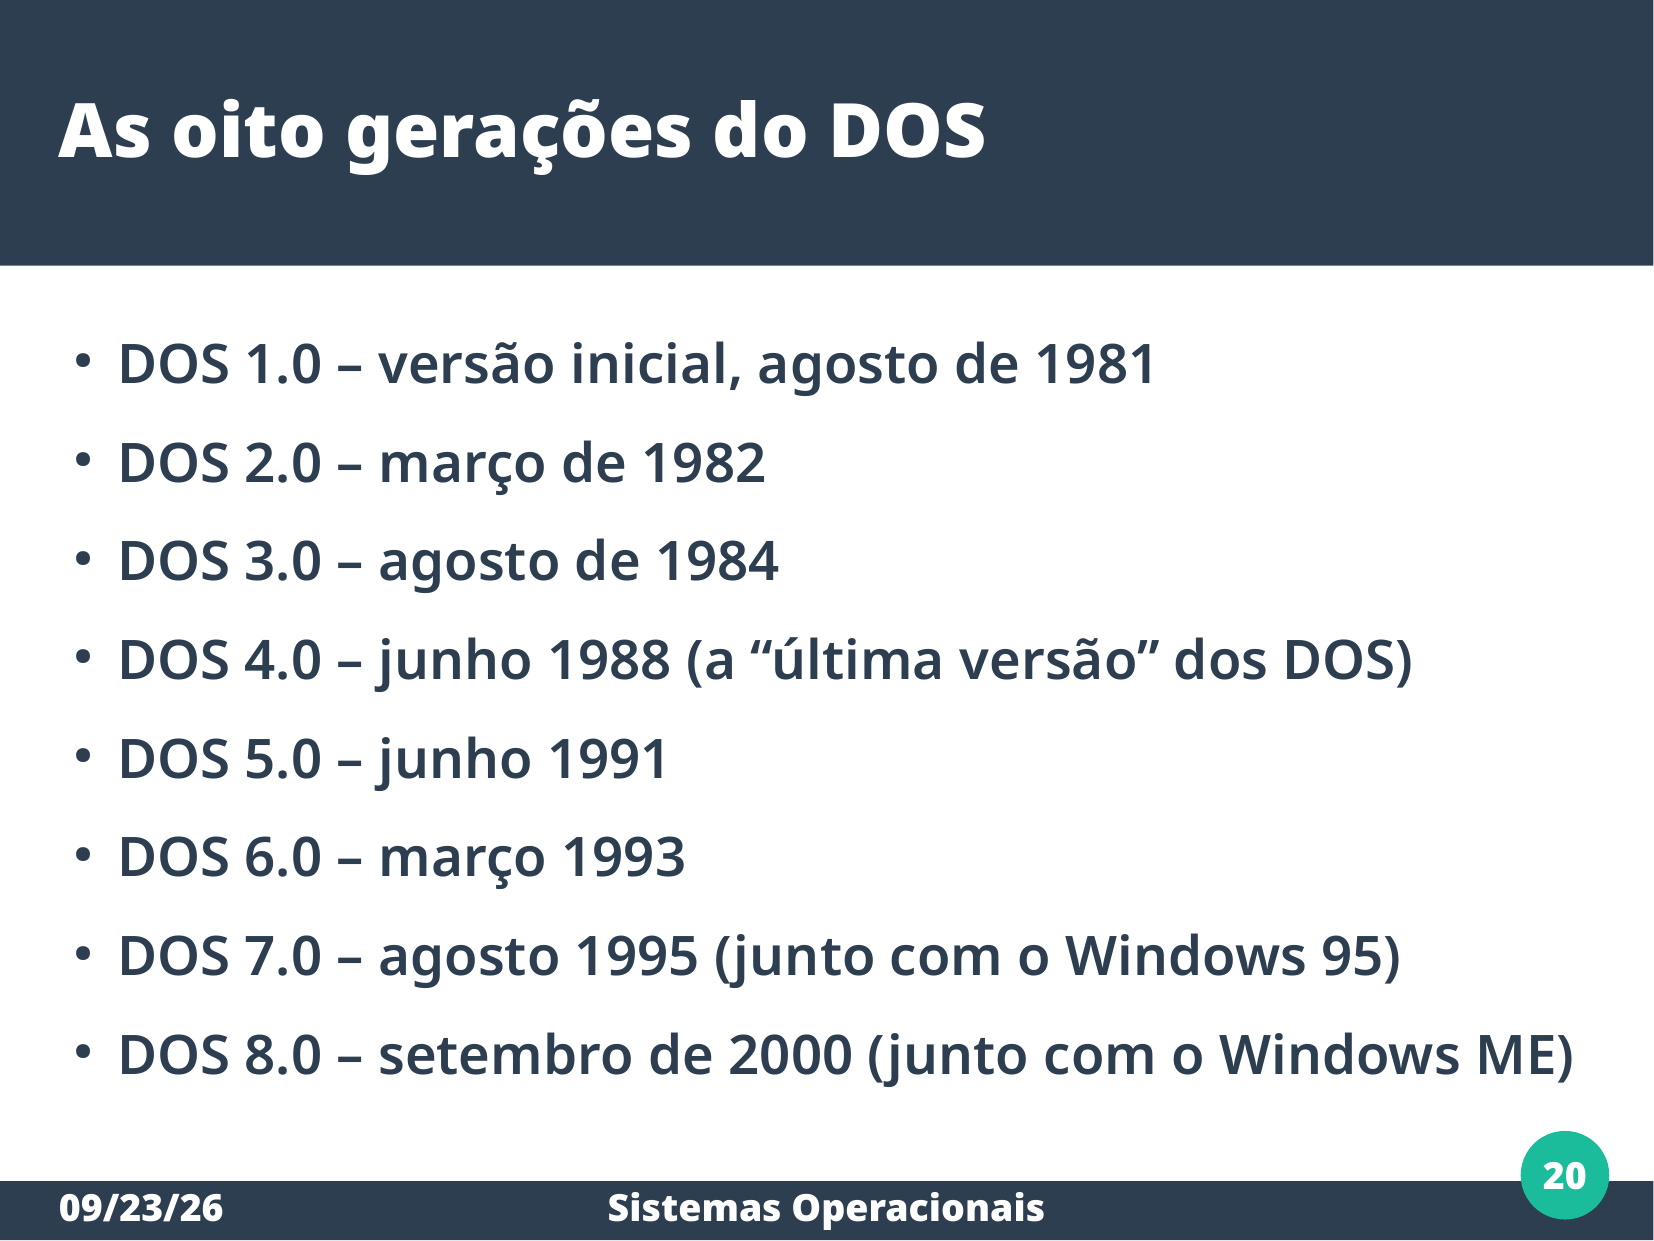

As oito gerações do DOS
# DOS 1.0 – versão inicial, agosto de 1981
DOS 2.0 – março de 1982
DOS 3.0 – agosto de 1984
DOS 4.0 – junho 1988 (a “última versão” dos DOS)
DOS 5.0 – junho 1991
DOS 6.0 – março 1993
DOS 7.0 – agosto 1995 (junto com o Windows 95)
DOS 8.0 – setembro de 2000 (junto com o Windows ME)
20
Sistemas Operacionais